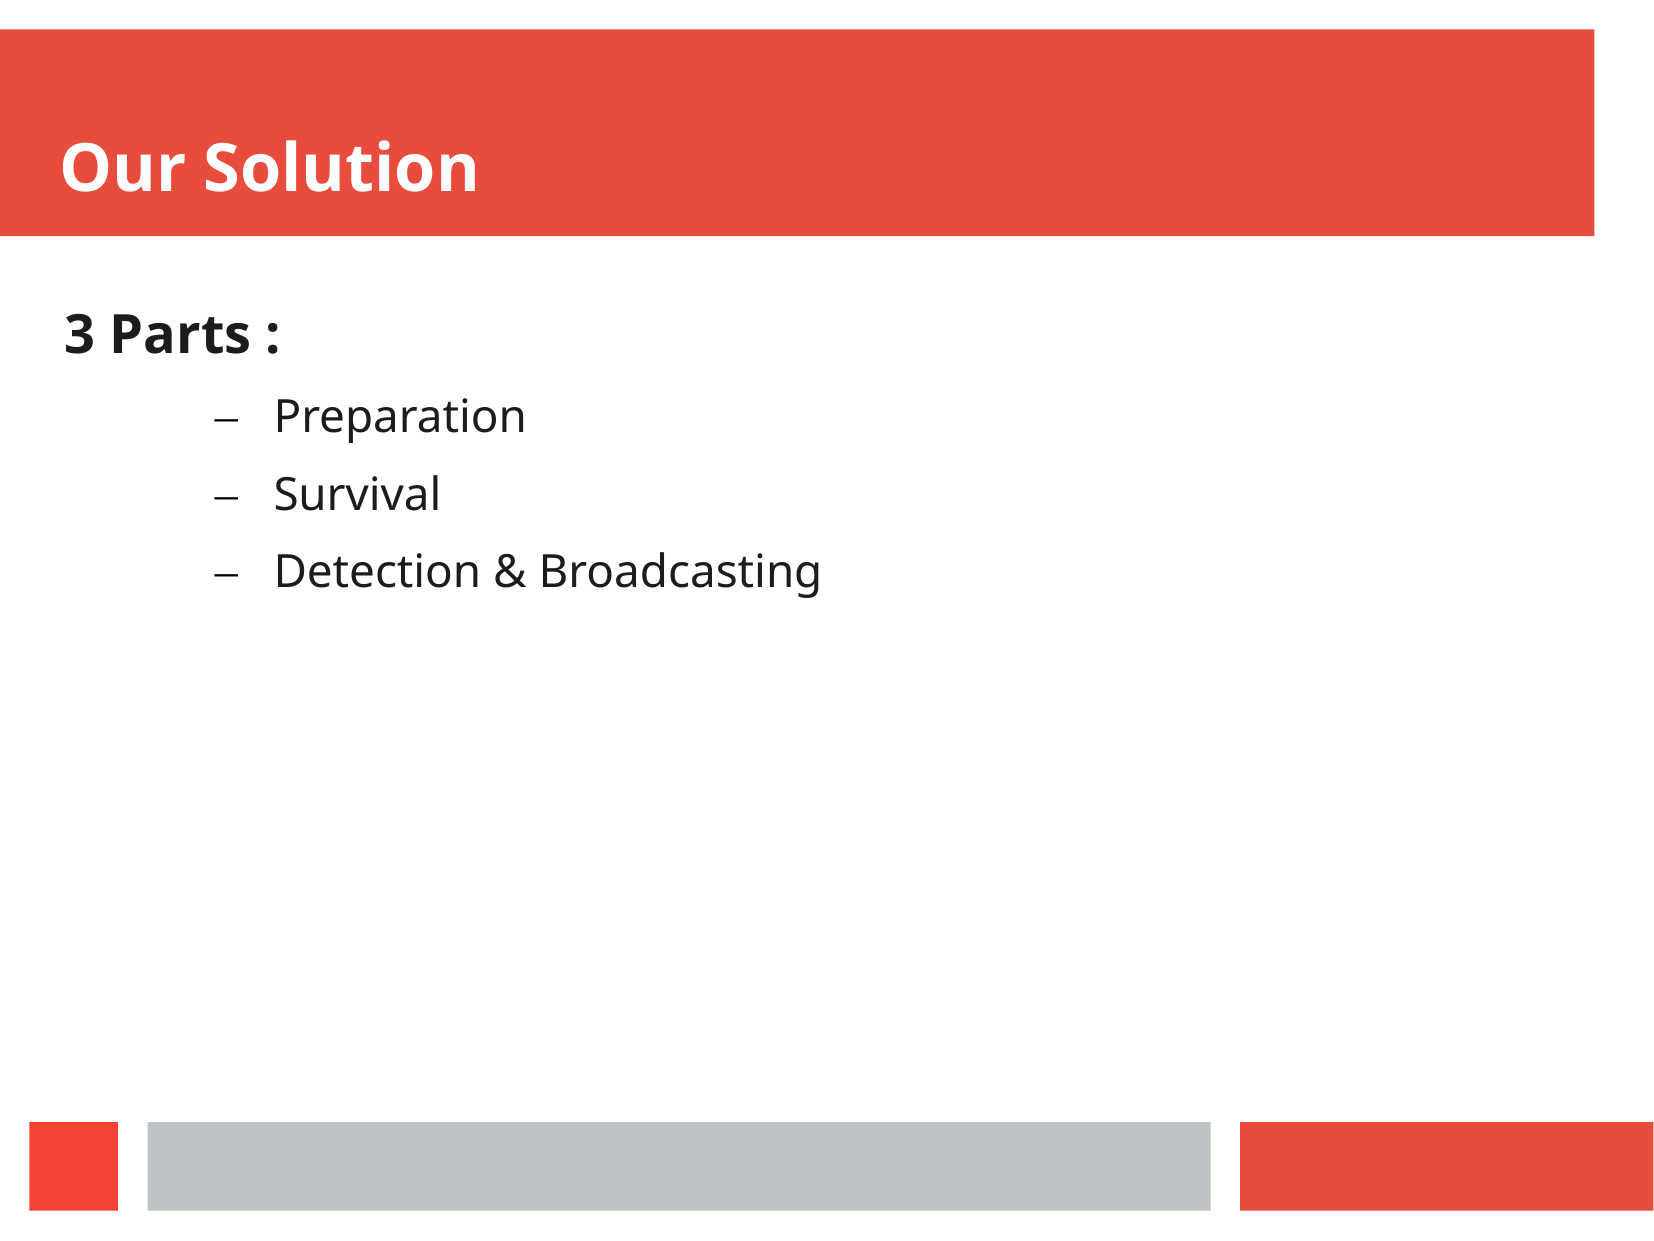

# Our Solution
3 Parts :
 Preparation
 Survival
 Detection & Broadcasting